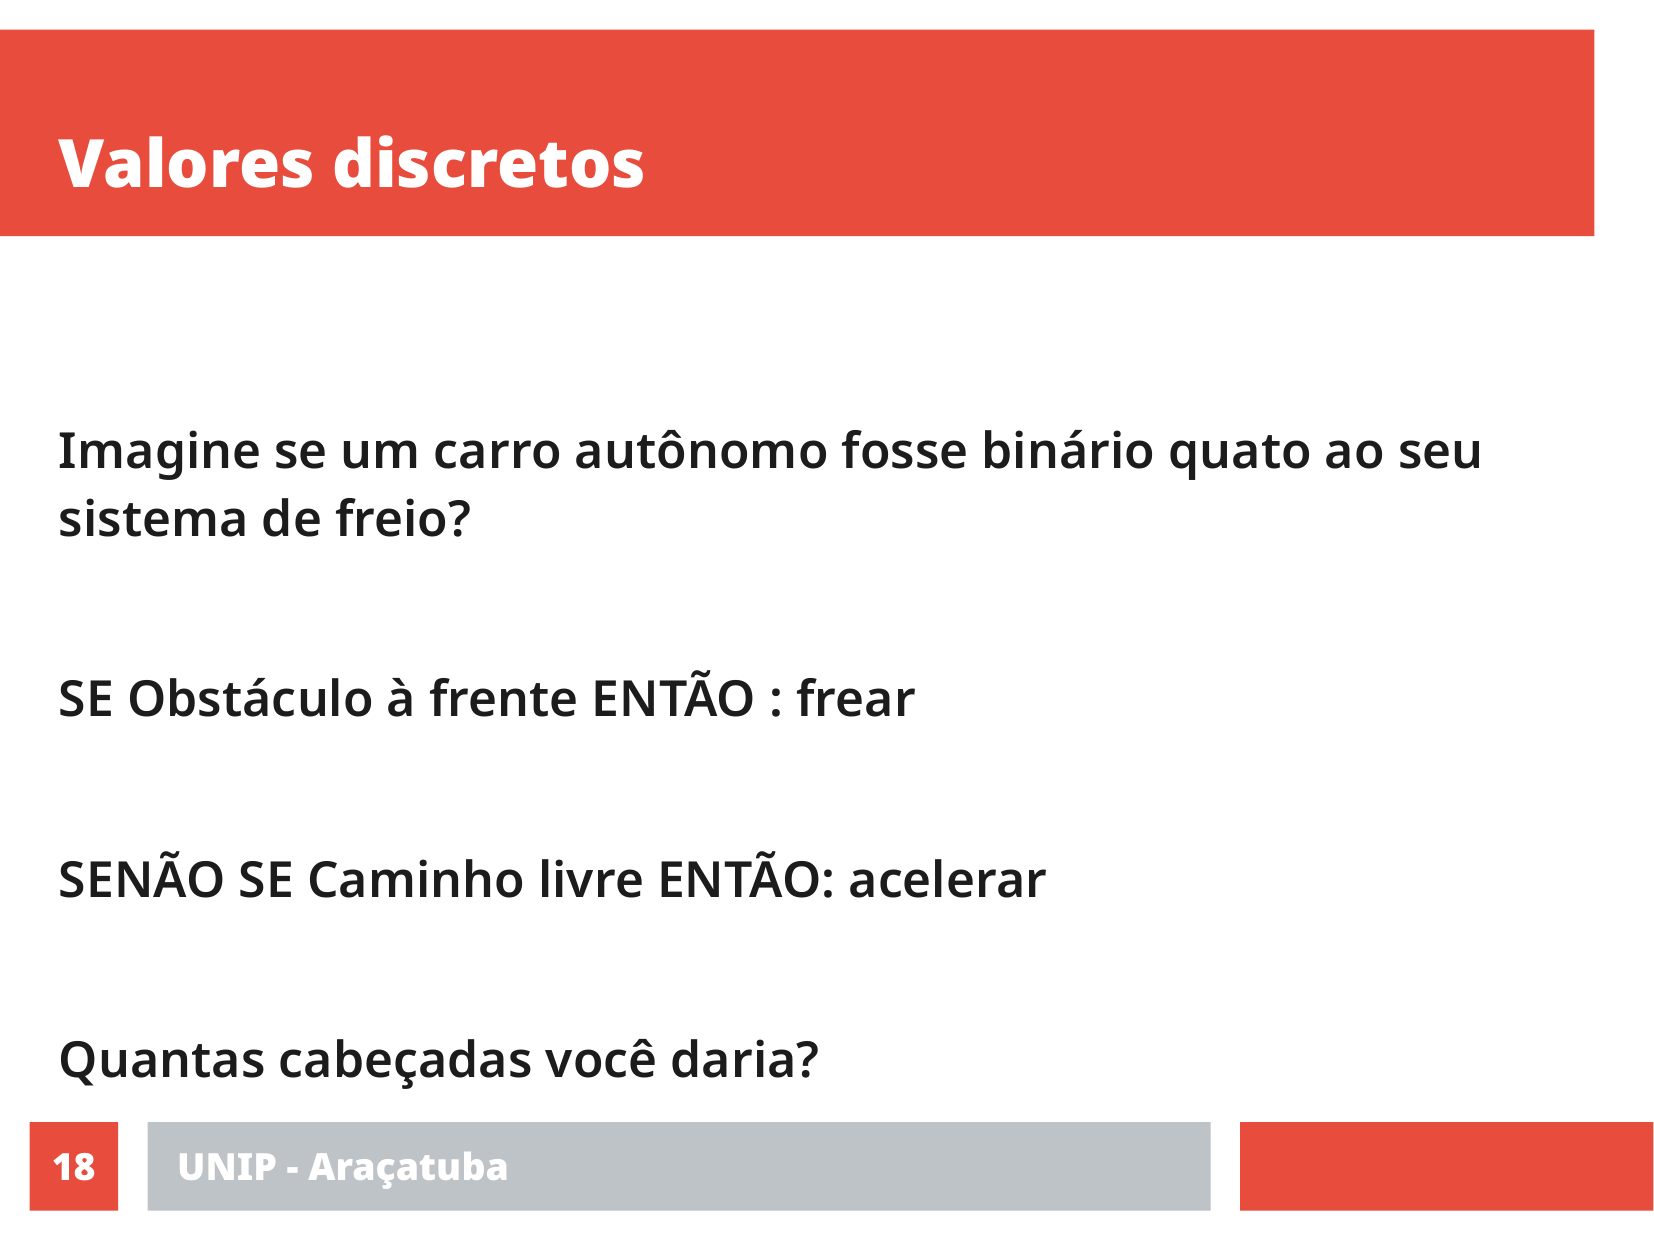

# Valores discretos
Imagine se um carro autônomo fosse binário quato ao seu sistema de freio?
SE Obstáculo à frente ENTÃO : frear
SENÃO SE Caminho livre ENTÃO: acelerar
Quantas cabeçadas você daria?
18
UNIP - Araçatuba